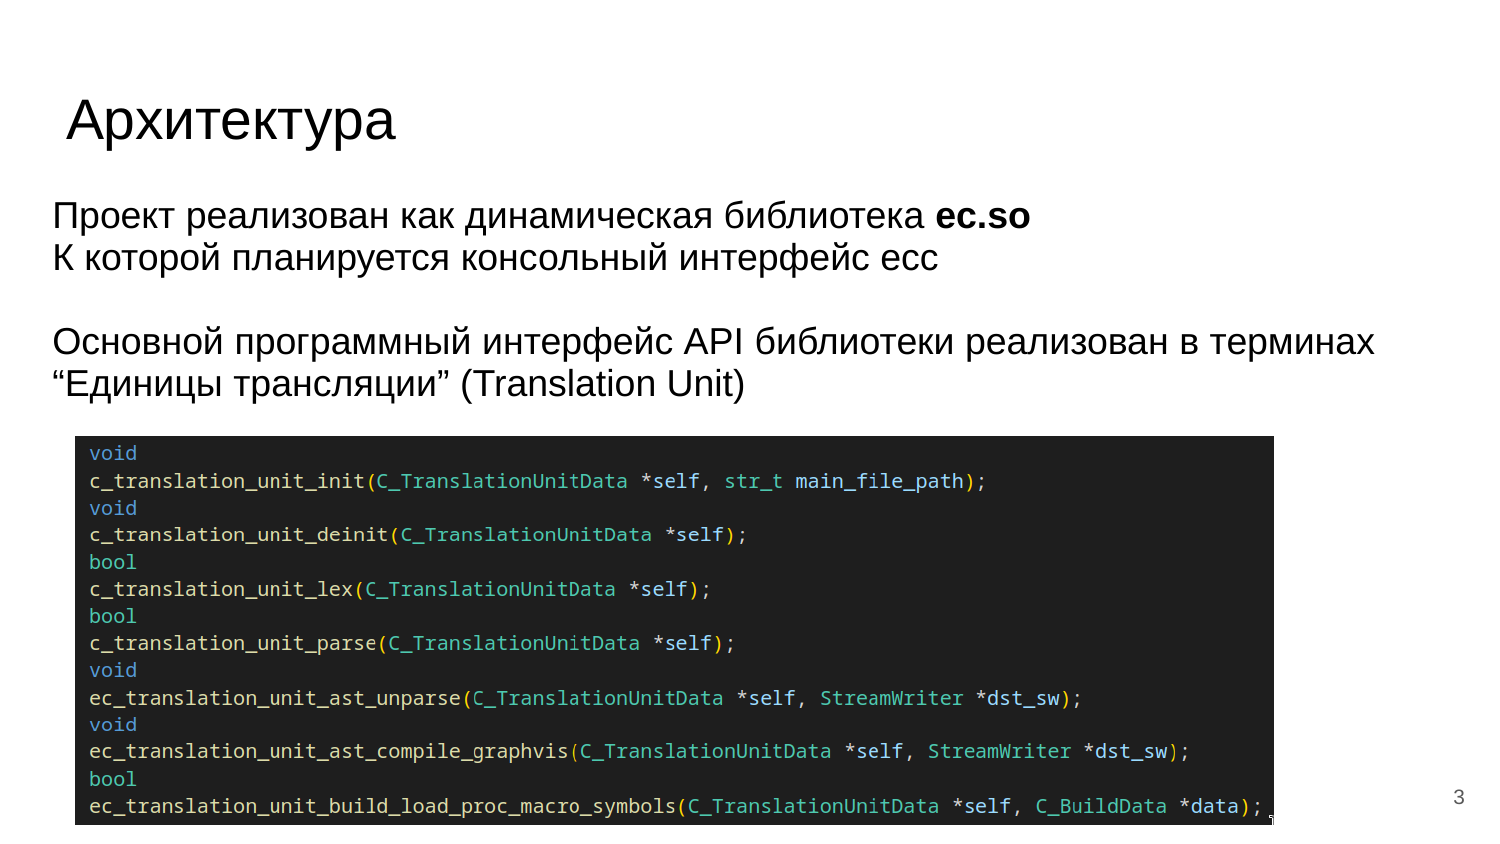

# Архитектура
Проект реализован как динамическая библиотека ec.so
К которой планируется консольный интерфейс ecc
Основной программный интерфейс API библиотеки реализован в терминах “Единицы трансляции” (Translation Unit)
3